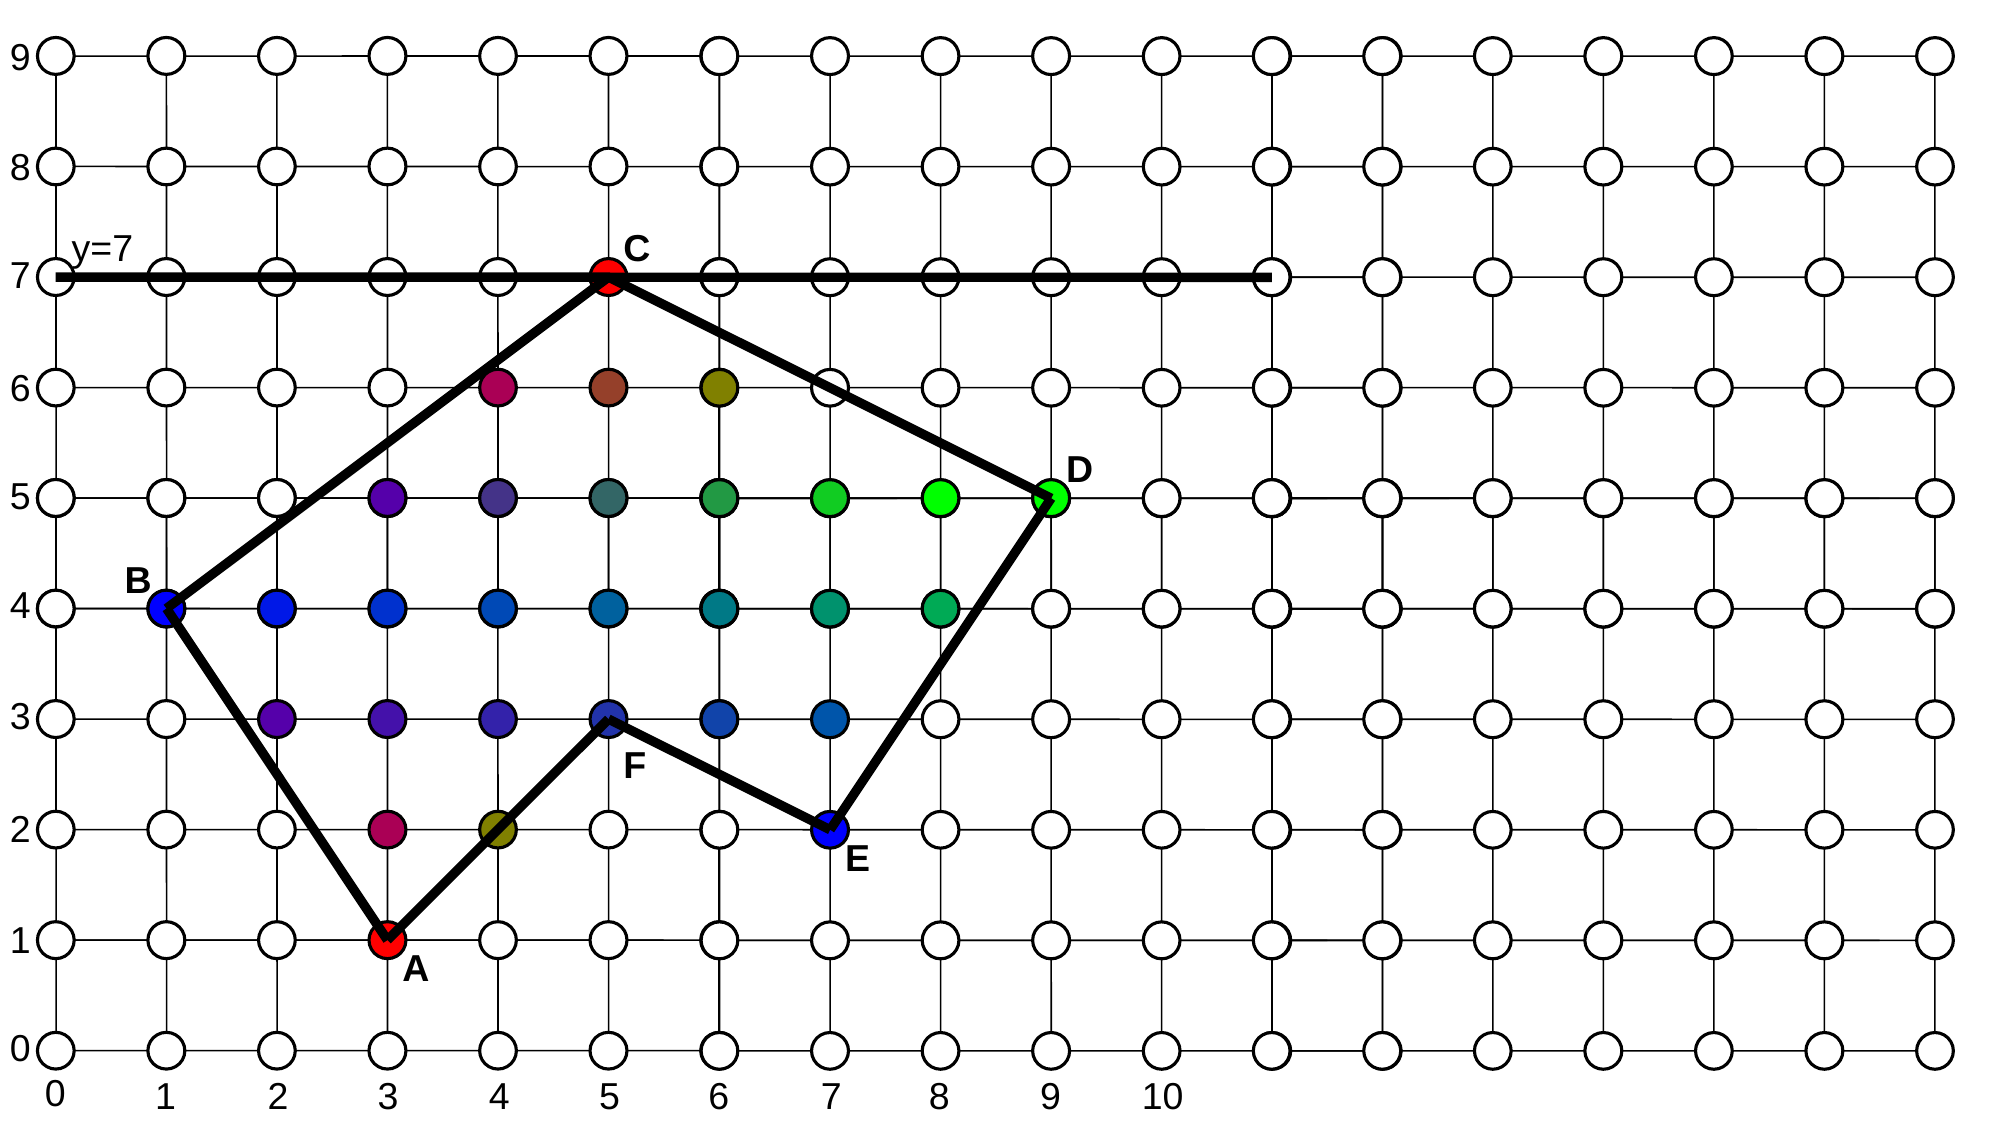

9
8
y=7
C
7
6
D
5
B
4
3
F
2
E
1
A
0
0
1
2
3
4
5
6
7
8
9
10